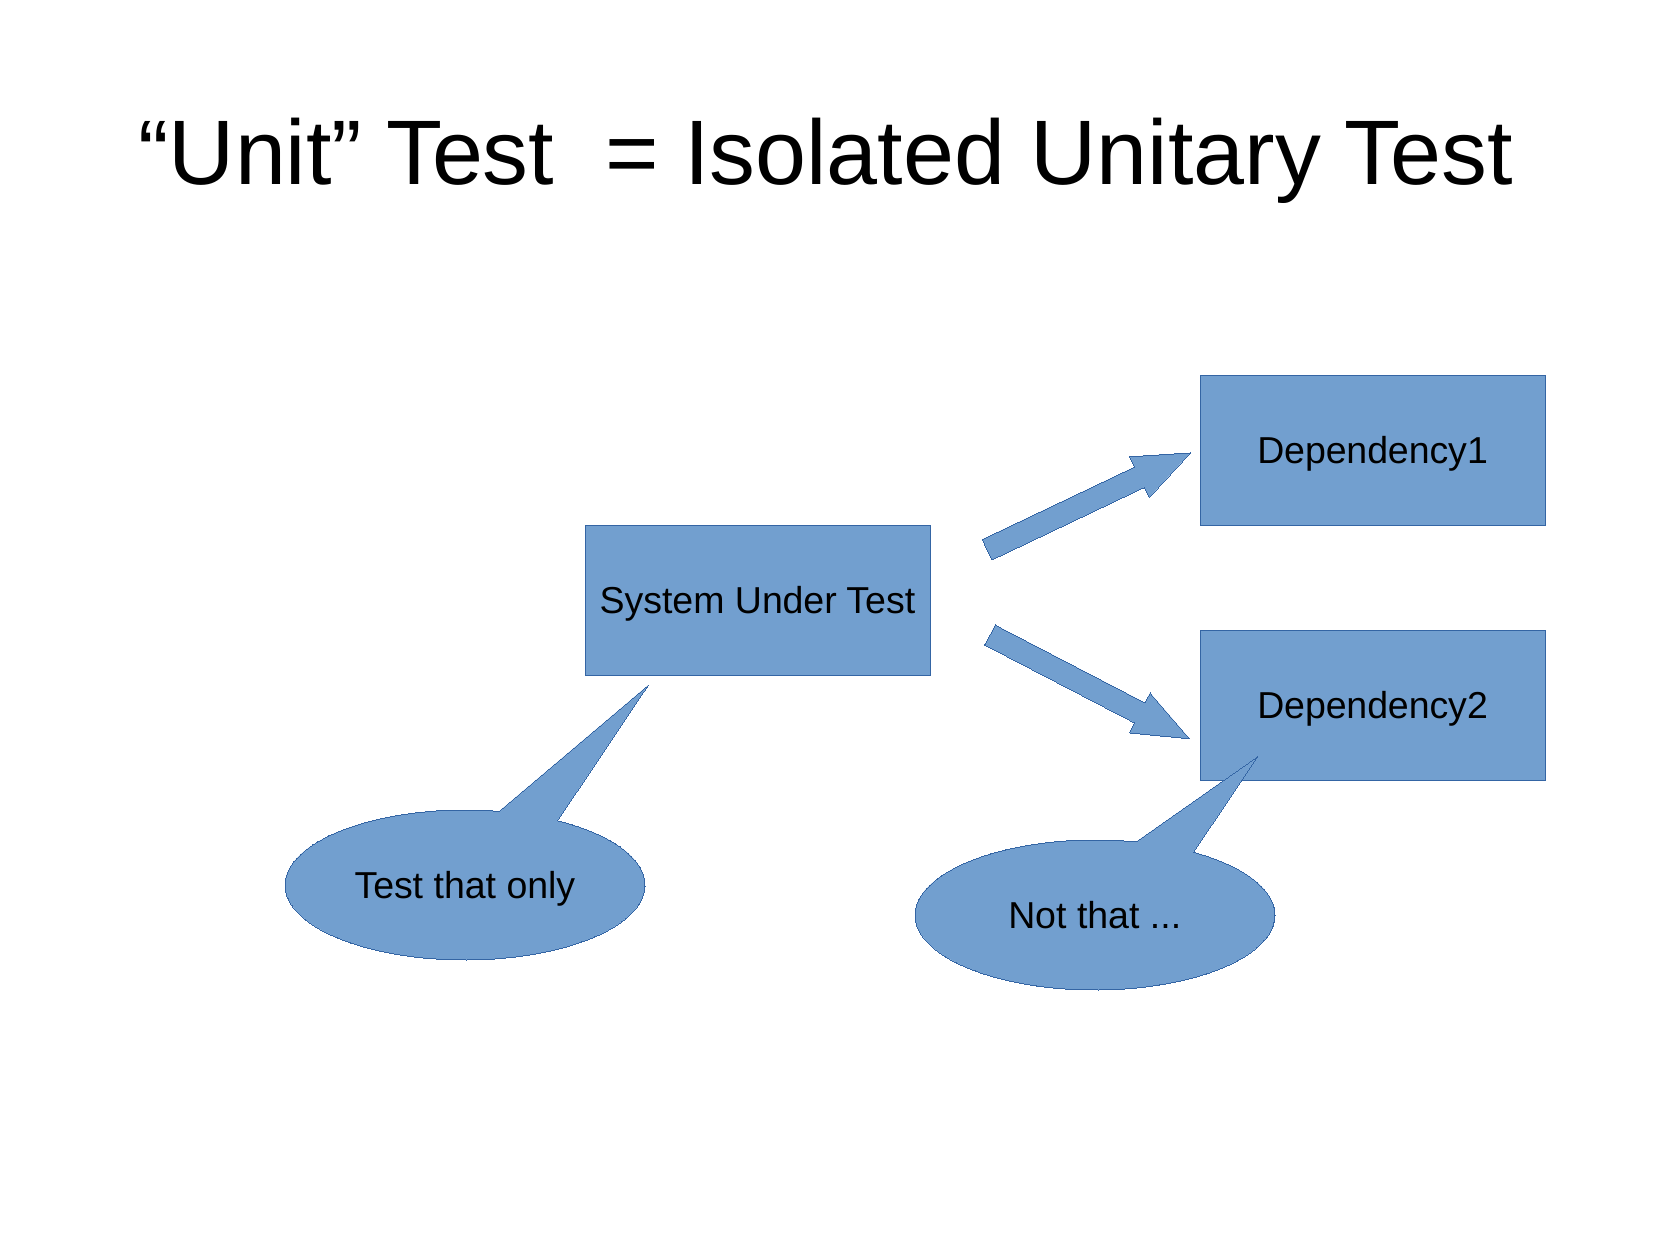

# “Unit” Test = Isolated Unitary Test
Dependency1
System Under Test
Dependency2
Test that only
Not that ...